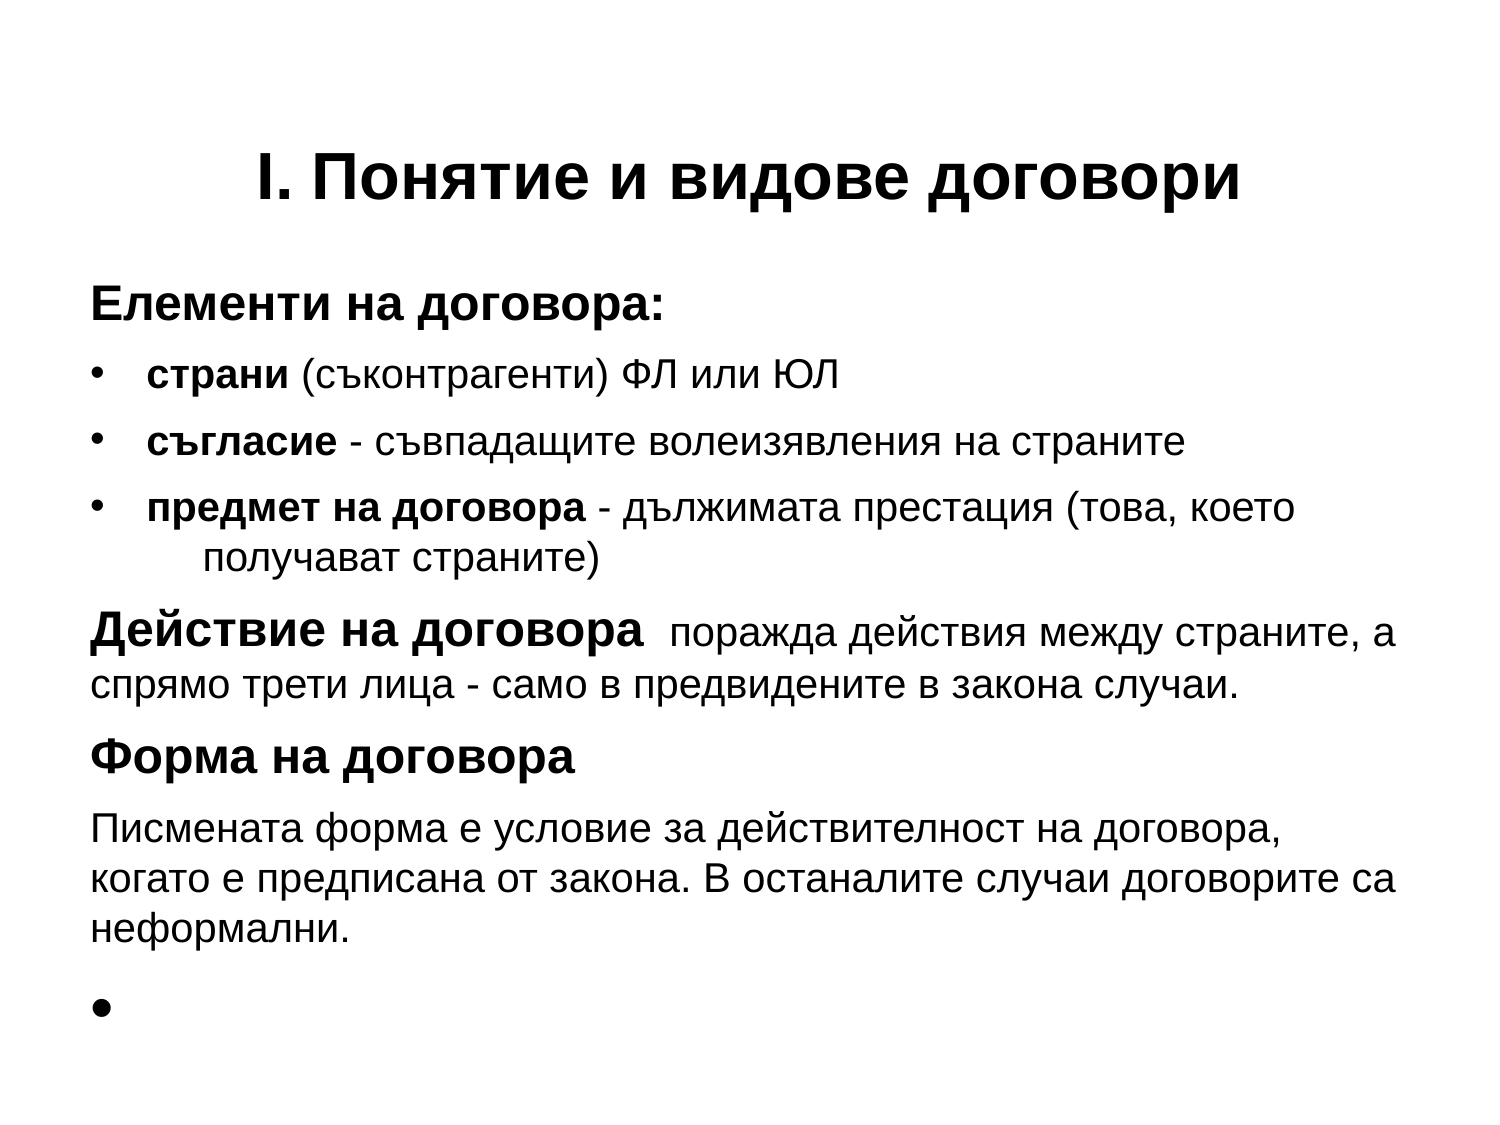

# І. Понятие и видове договори
Елементи на договора:
страни (съконтрагенти) ФЛ или ЮЛ
съгласие - съвпадащите волеизявления на страните
предмет на договора - дължимата престация (това, което получават страните)
Действие на договора поражда действия между страните, а спрямо трети лица - само в предвидените в закона случаи.
Форма на договора
Писмената форма е условие за действителност на договора, когато е предписана от закона. В останалите случаи договорите са неформални.